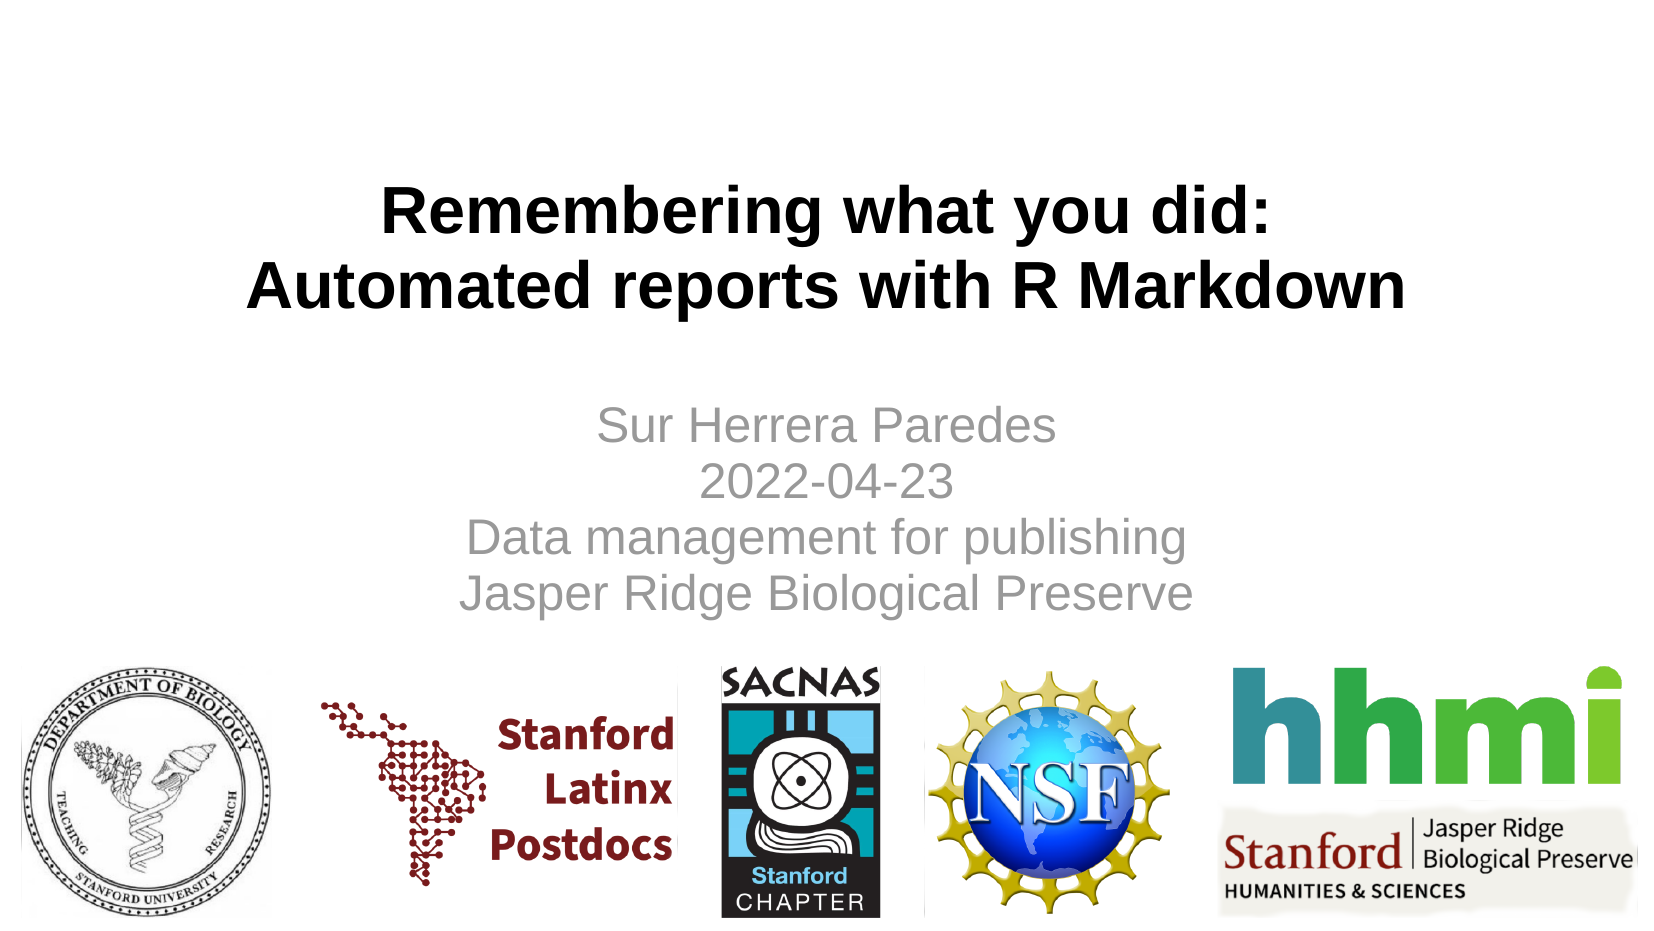

# Remembering what you did:
Automated reports with R Markdown
Sur Herrera Paredes
2022-04-23
Data management for publishing
Jasper Ridge Biological Preserve